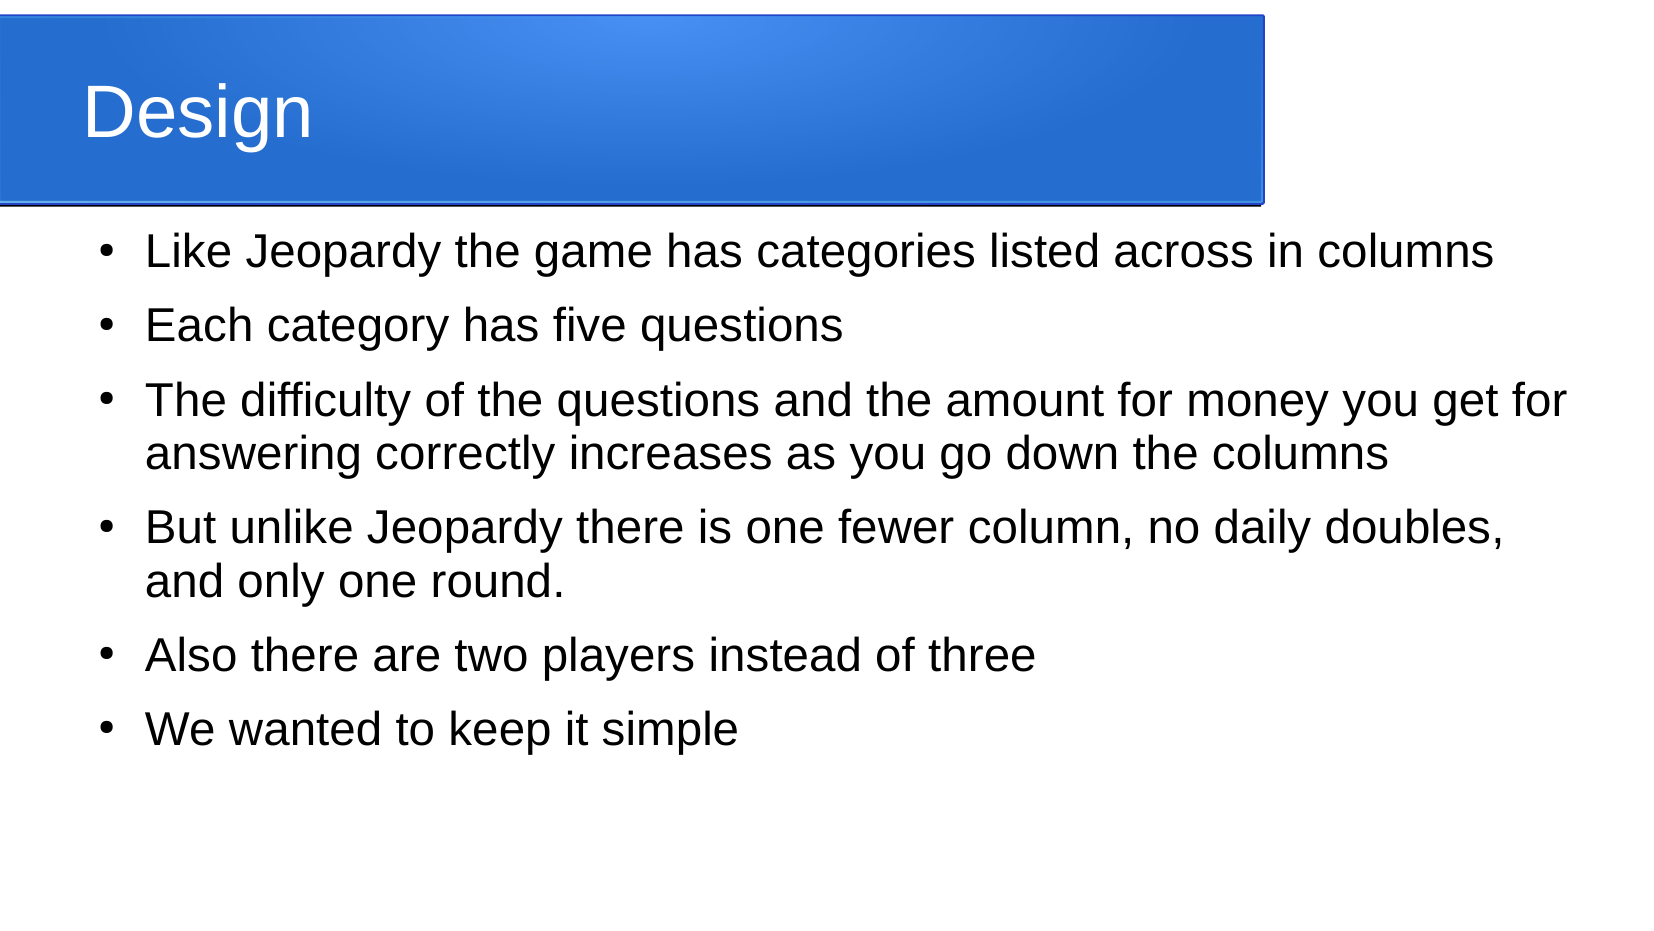

# Design
Like Jeopardy the game has categories listed across in columns
Each category has five questions
The difficulty of the questions and the amount for money you get for answering correctly increases as you go down the columns
But unlike Jeopardy there is one fewer column, no daily doubles, and only one round.
Also there are two players instead of three
We wanted to keep it simple